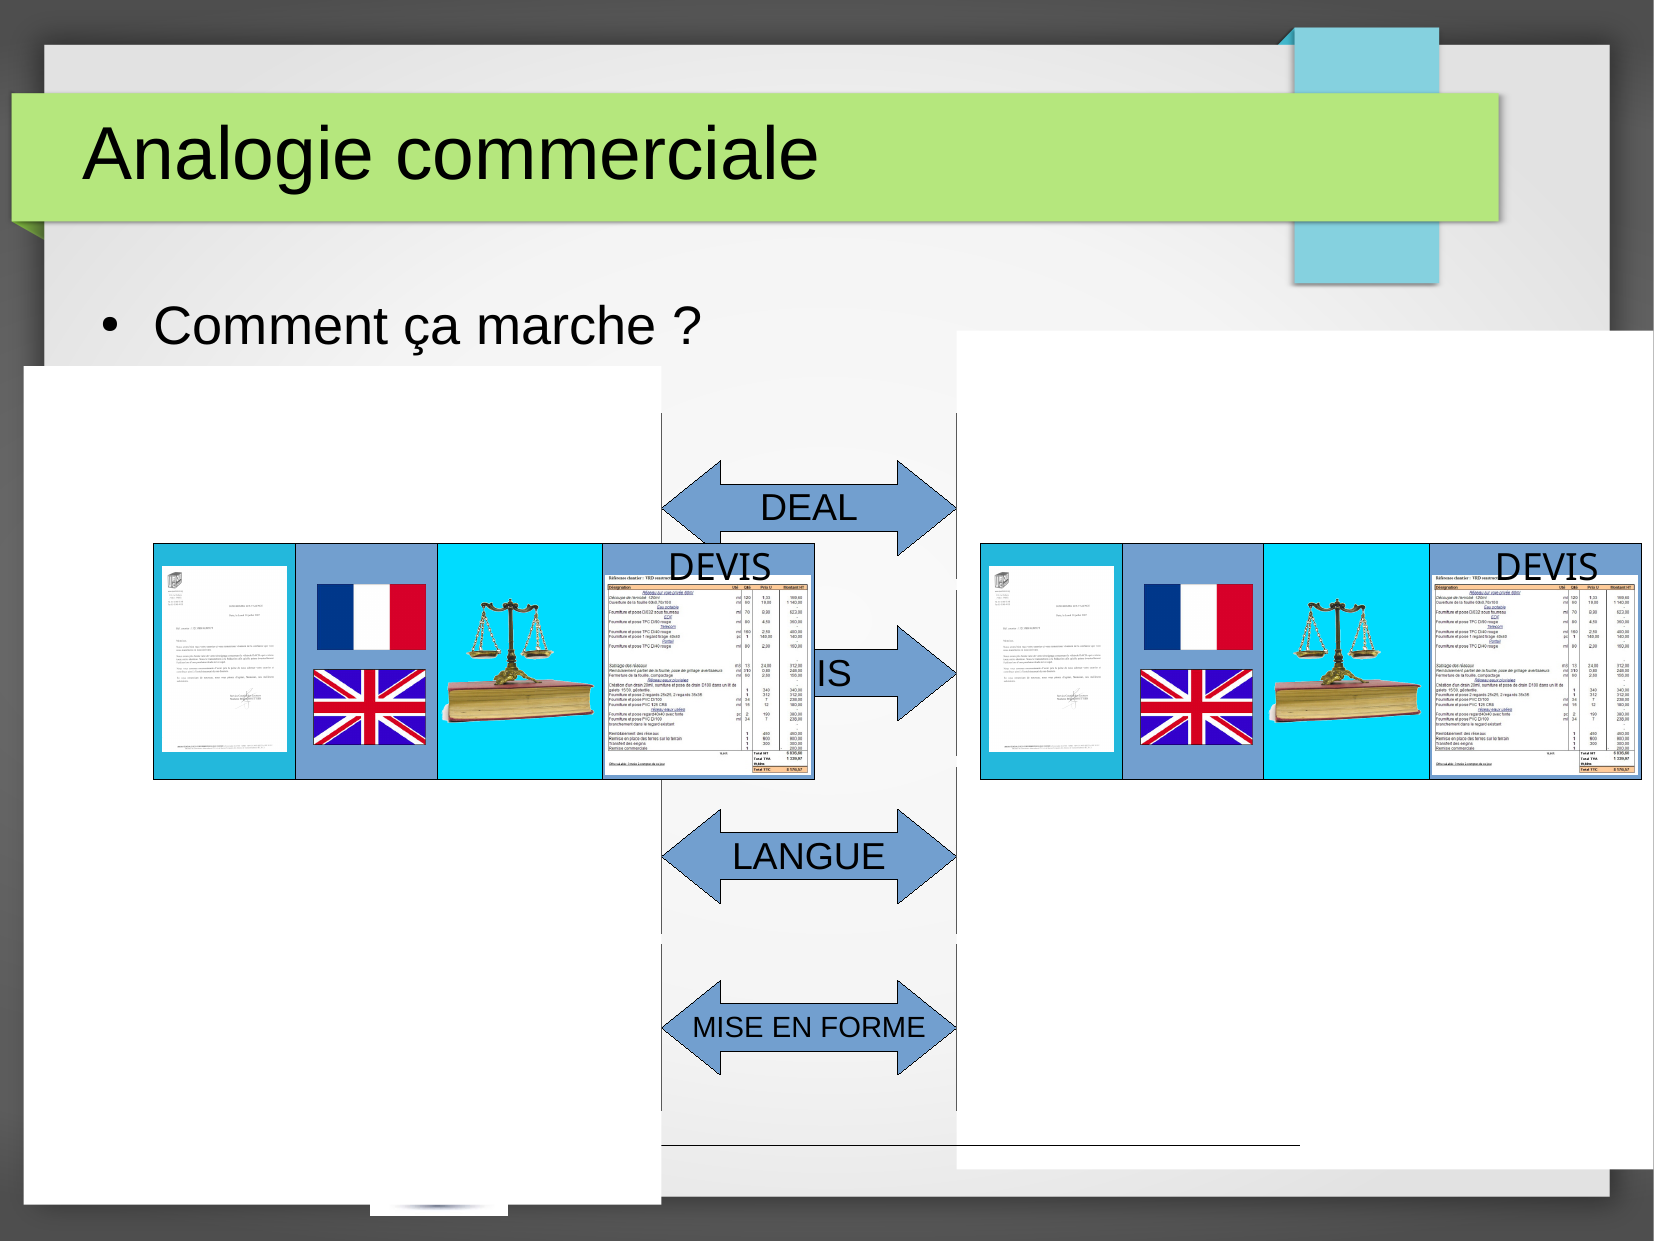

# Analogie commerciale
Comment ça marche ?
PATRON
PATRON
DEAL
DEVIS
DEVIS
SERVICE
JURIDIQUE
SERVICE
JURIDIQUE
LOIS
TRADUCTEUR
TRADUCTEUR
LANGUE
SECRETARIAT
SECRETARIAT
MISE EN FORME